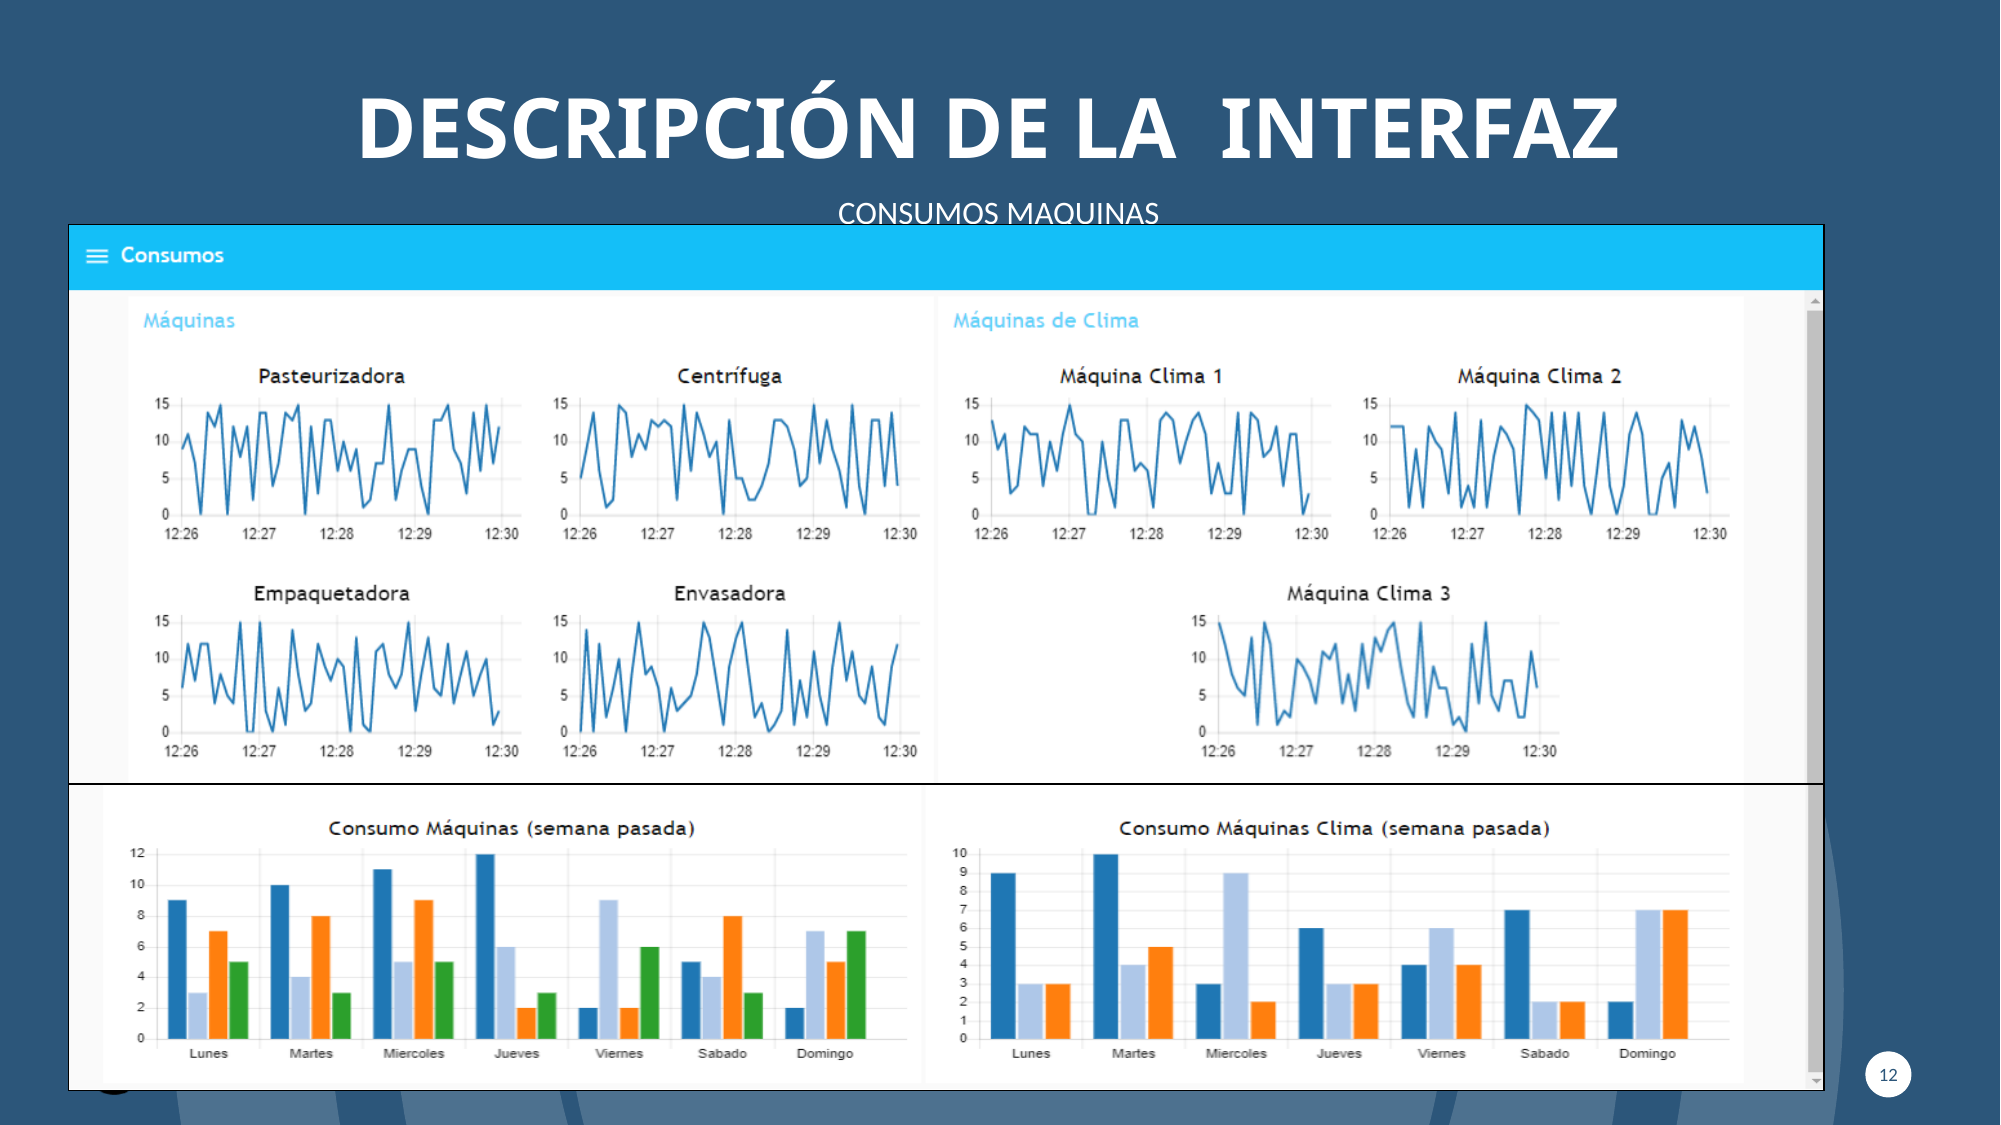

# DescripciÓn de la interfaz
CONSUMOS MAQUINAS